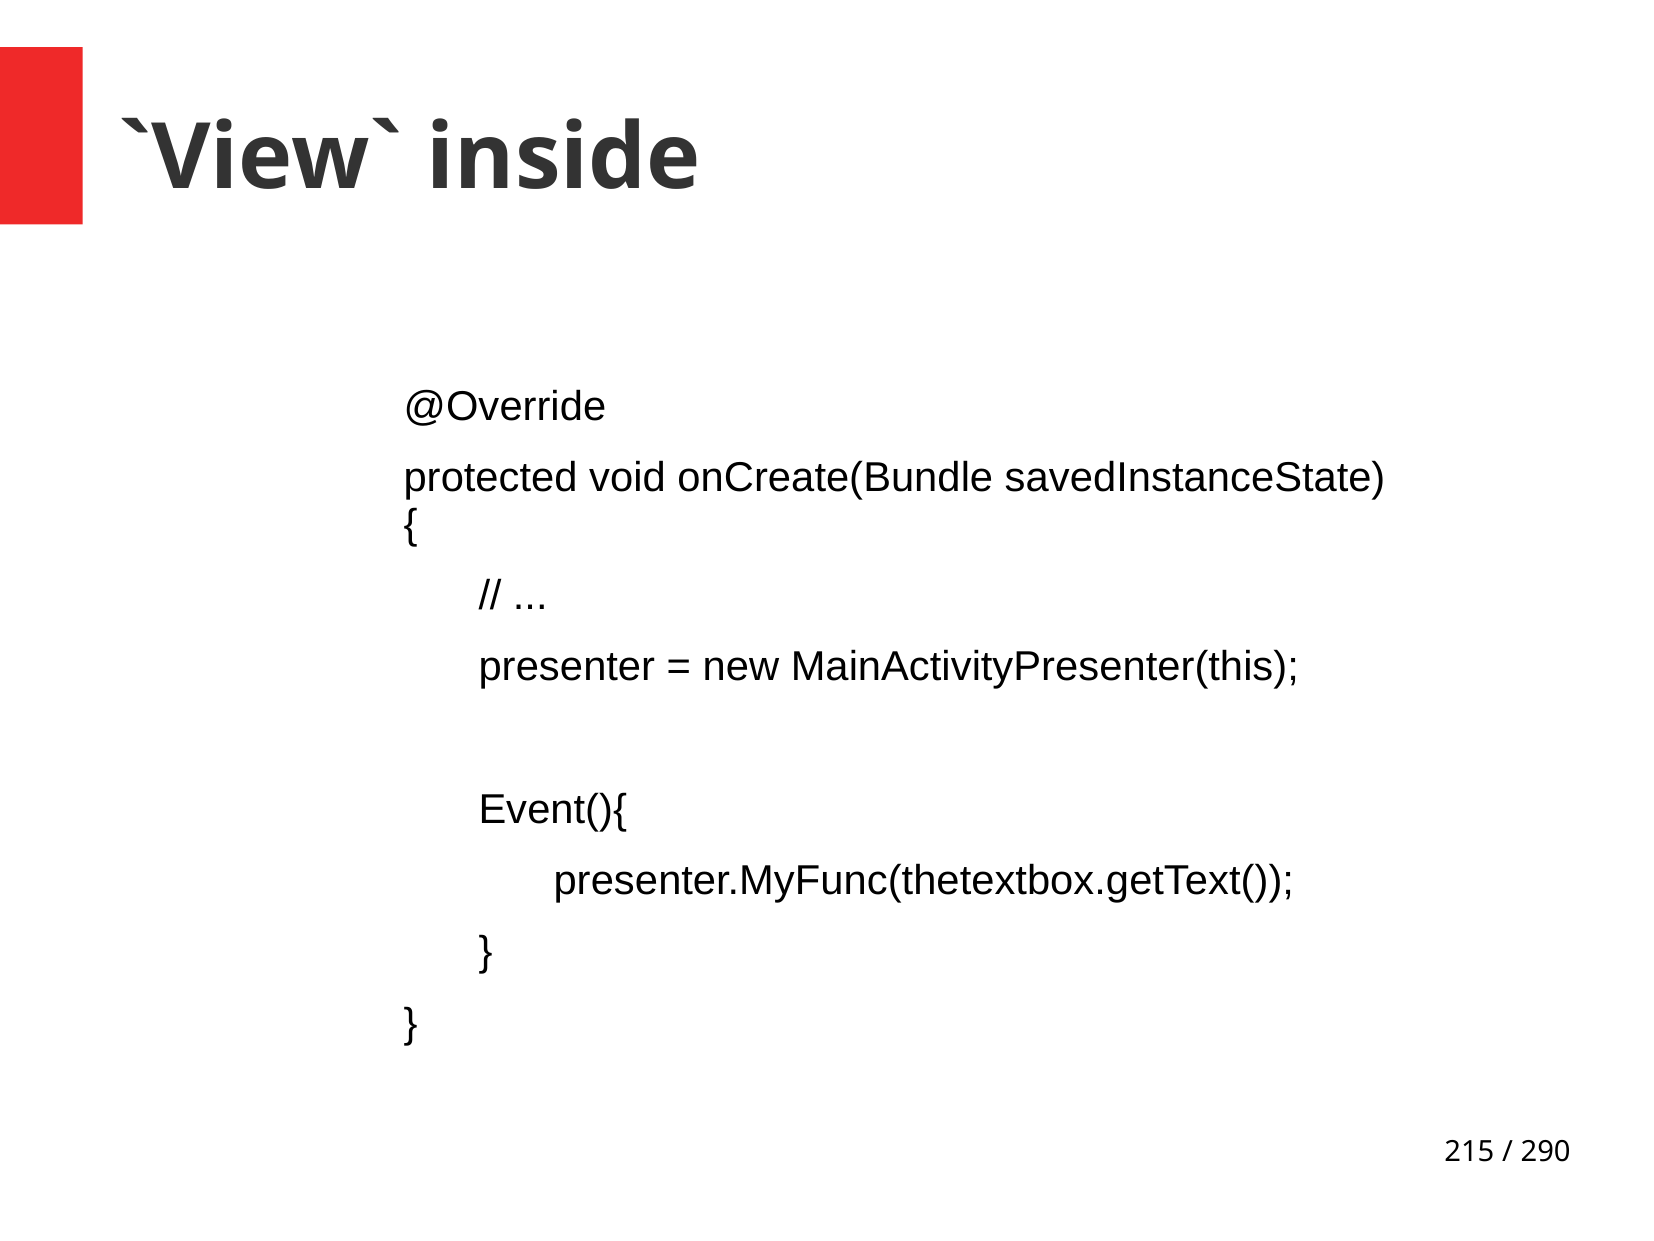

# `View` inside
@Override
protected void onCreate(Bundle savedInstanceState) {
	// ...
	presenter = new MainActivityPresenter(this);
	Event(){
		presenter.MyFunc(thetextbox.getText());
	}
}
215